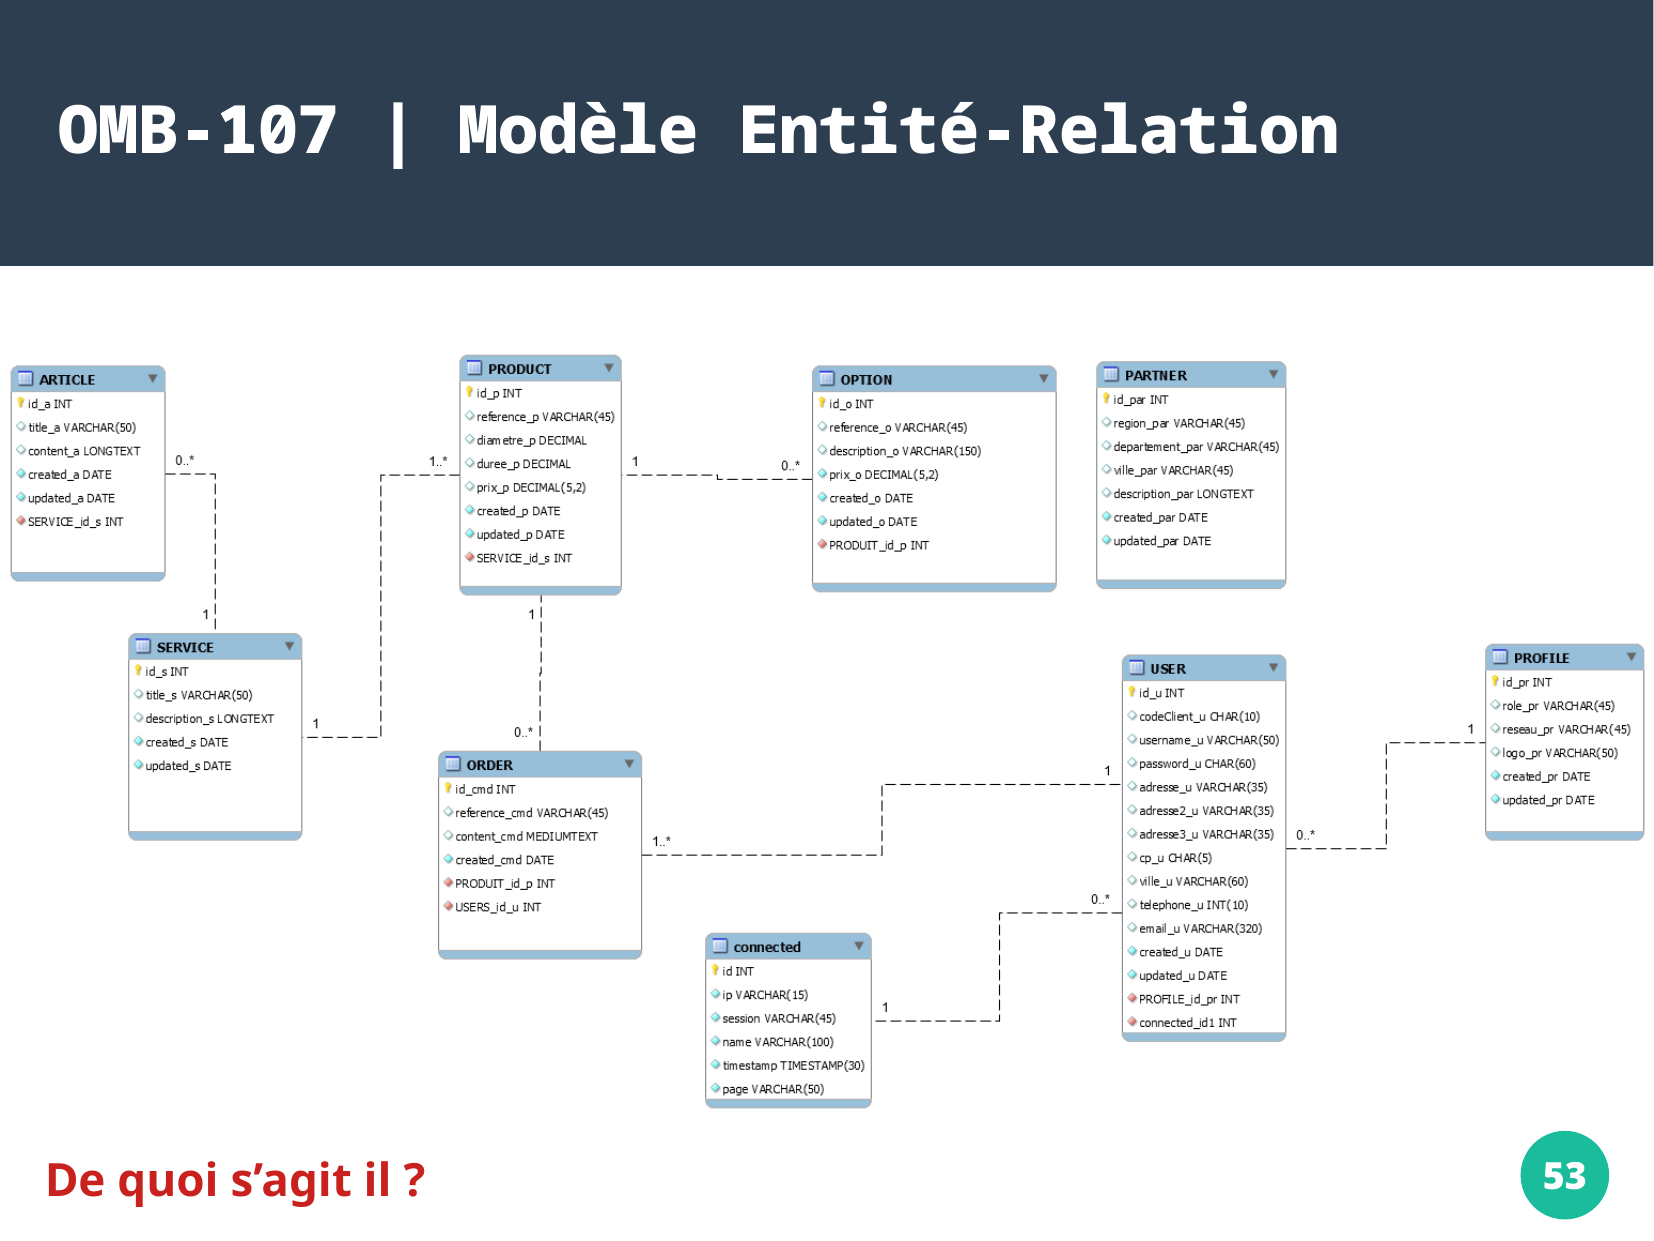

# OMB-107 | Modèle Entité-Relation
53
De quoi s’agit il ?